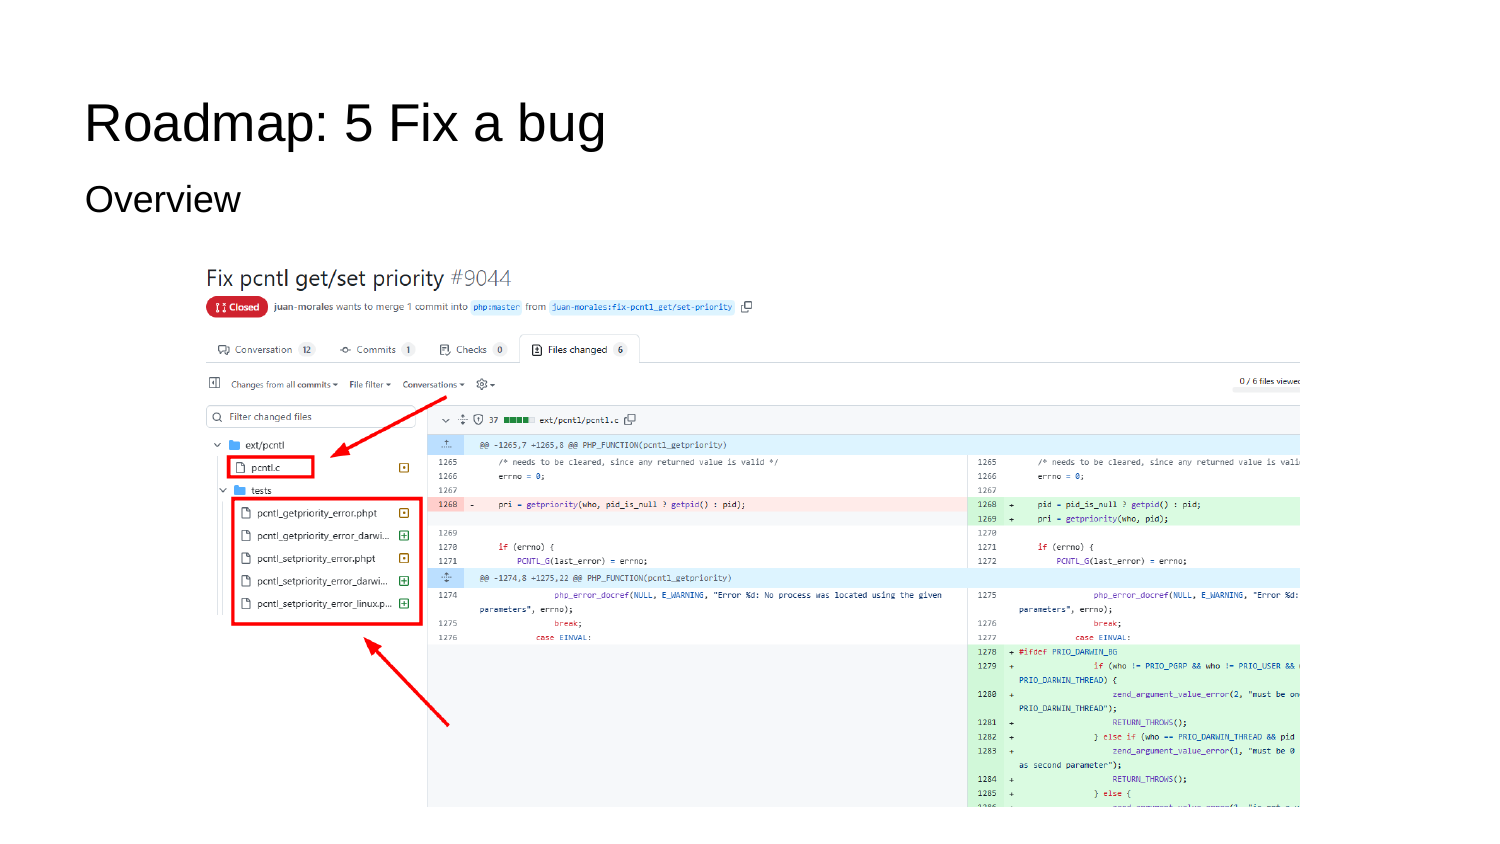

# Roadmap: 5 Fix a bug
Overview